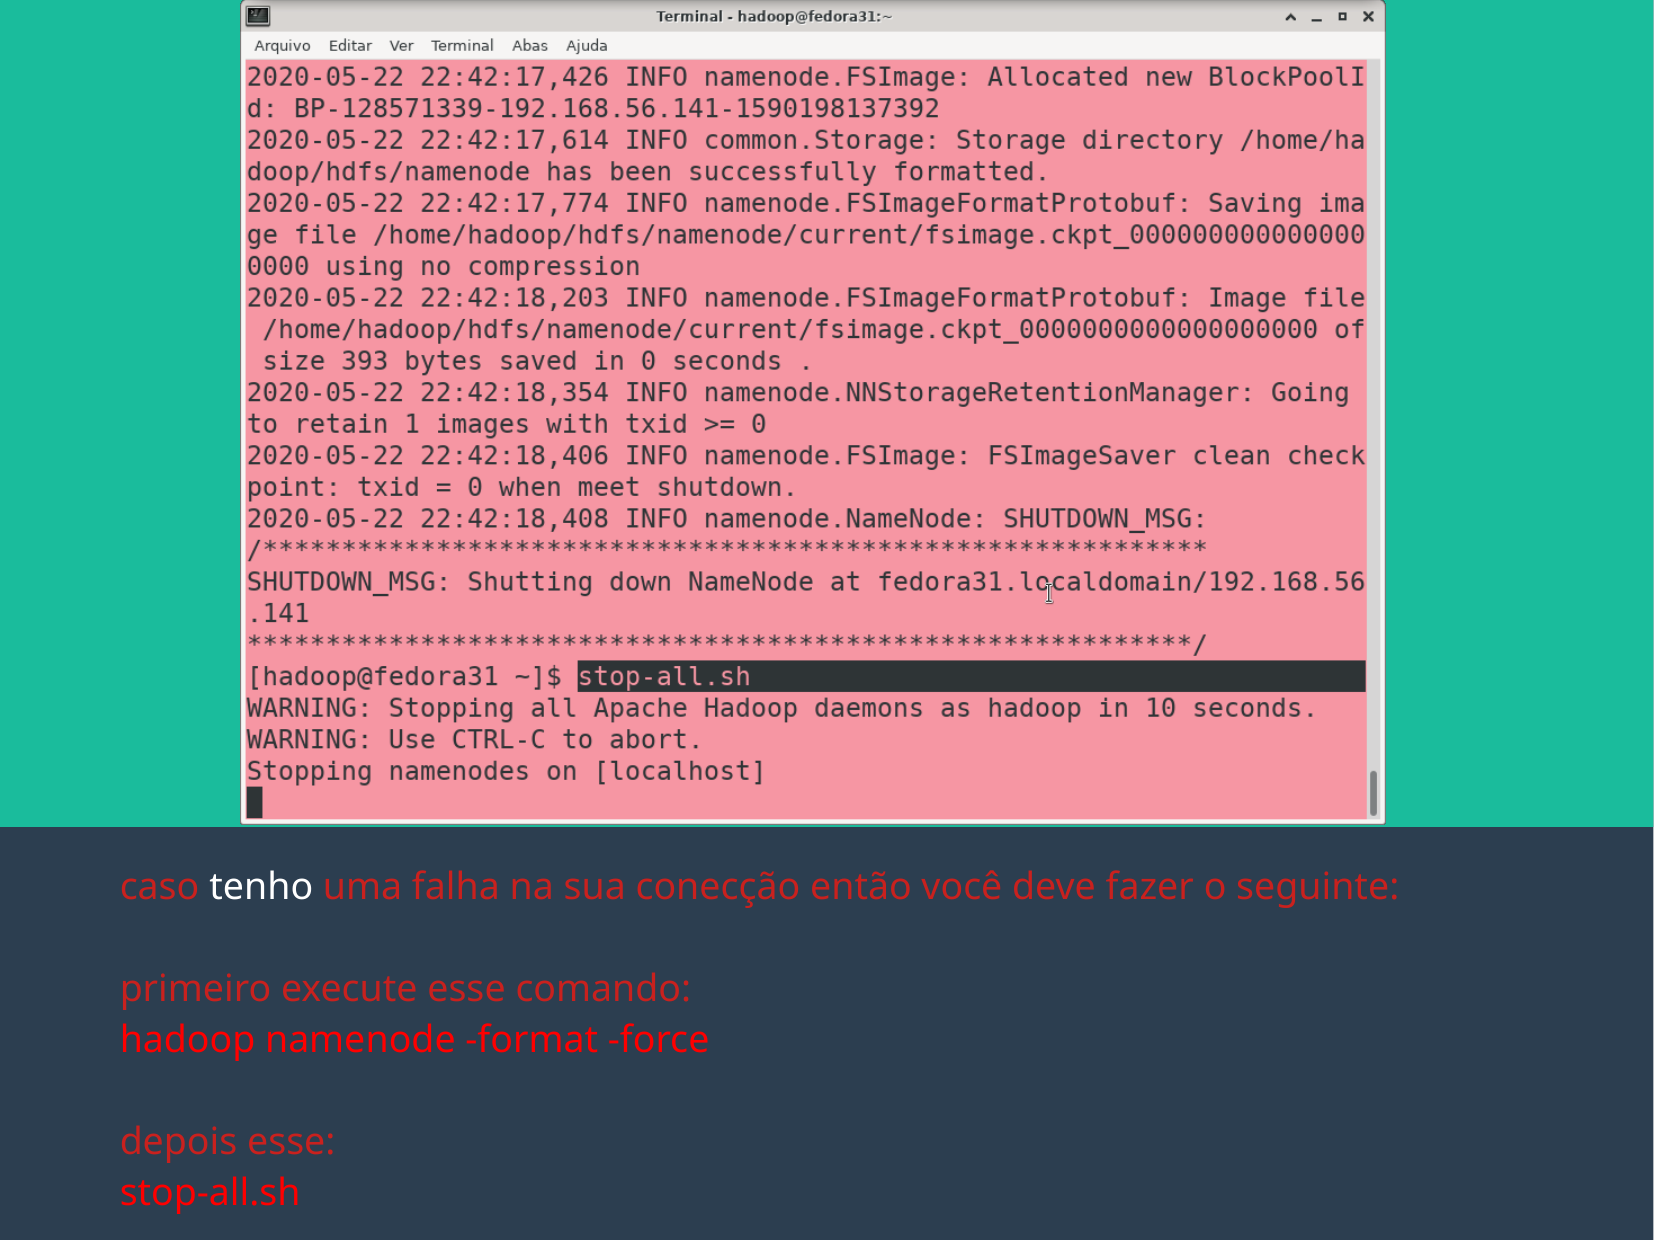

caso tenho uma falha na sua conecção então você deve fazer o seguinte:
primeiro execute esse comando:
hadoop namenode -format -force
depois esse:
stop-all.sh